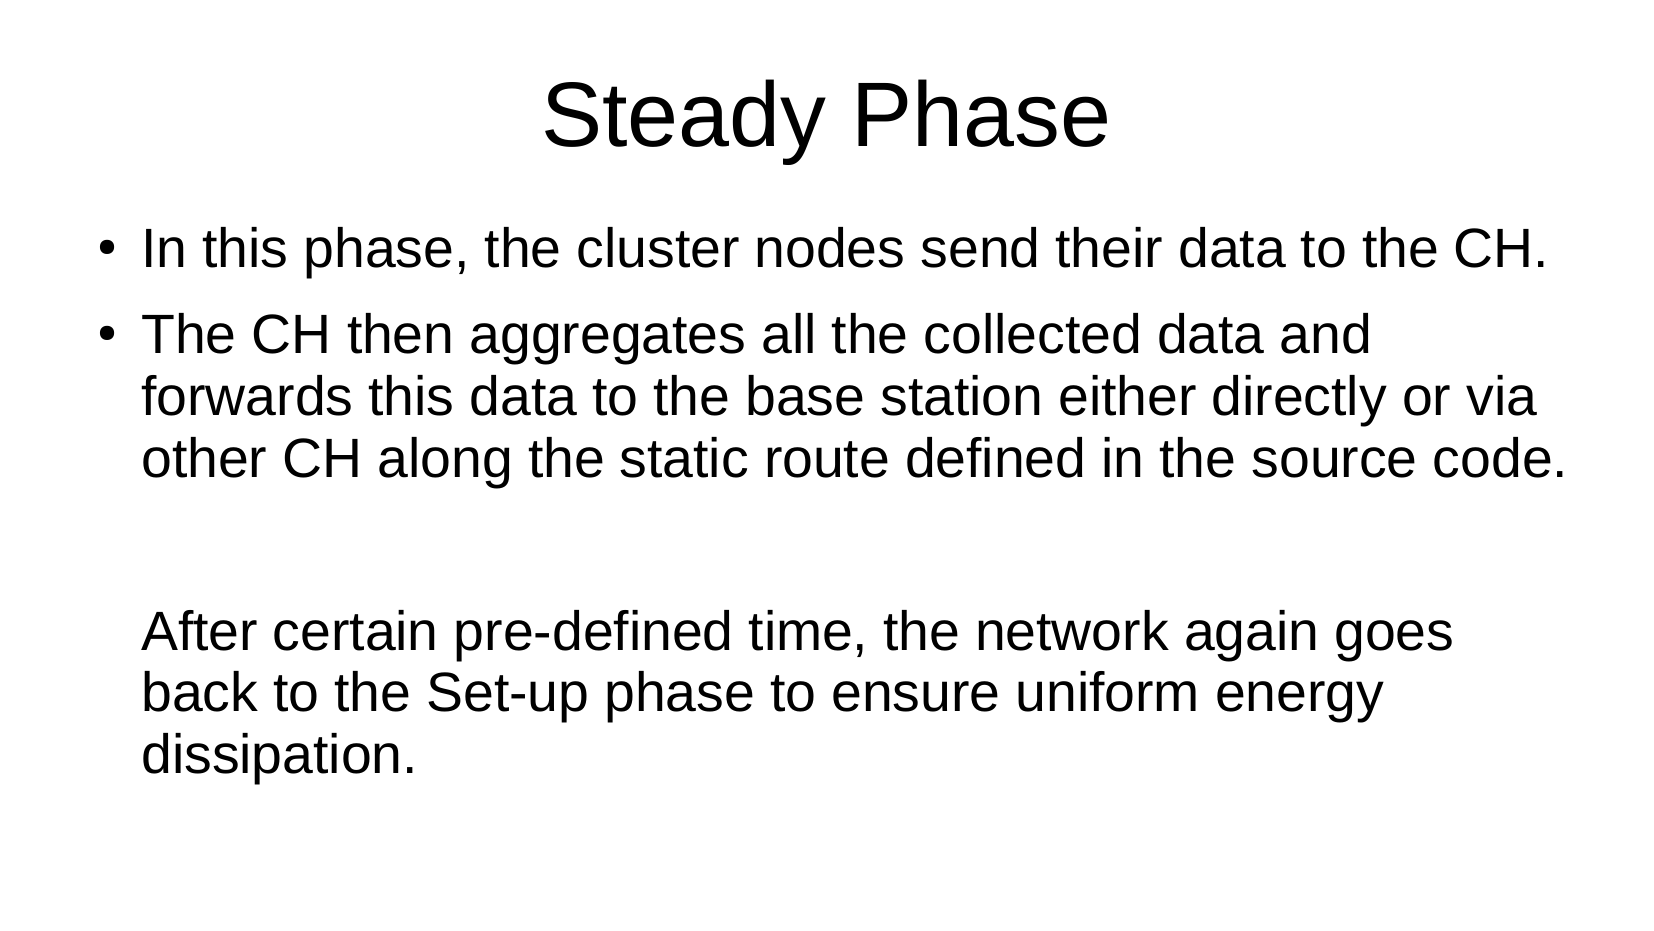

# Steady Phase
In this phase, the cluster nodes send their data to the CH.
The CH then aggregates all the collected data and forwards this data to the base station either directly or via other CH along the static route defined in the source code.
After certain pre-defined time, the network again goes back to the Set-up phase to ensure uniform energy dissipation.